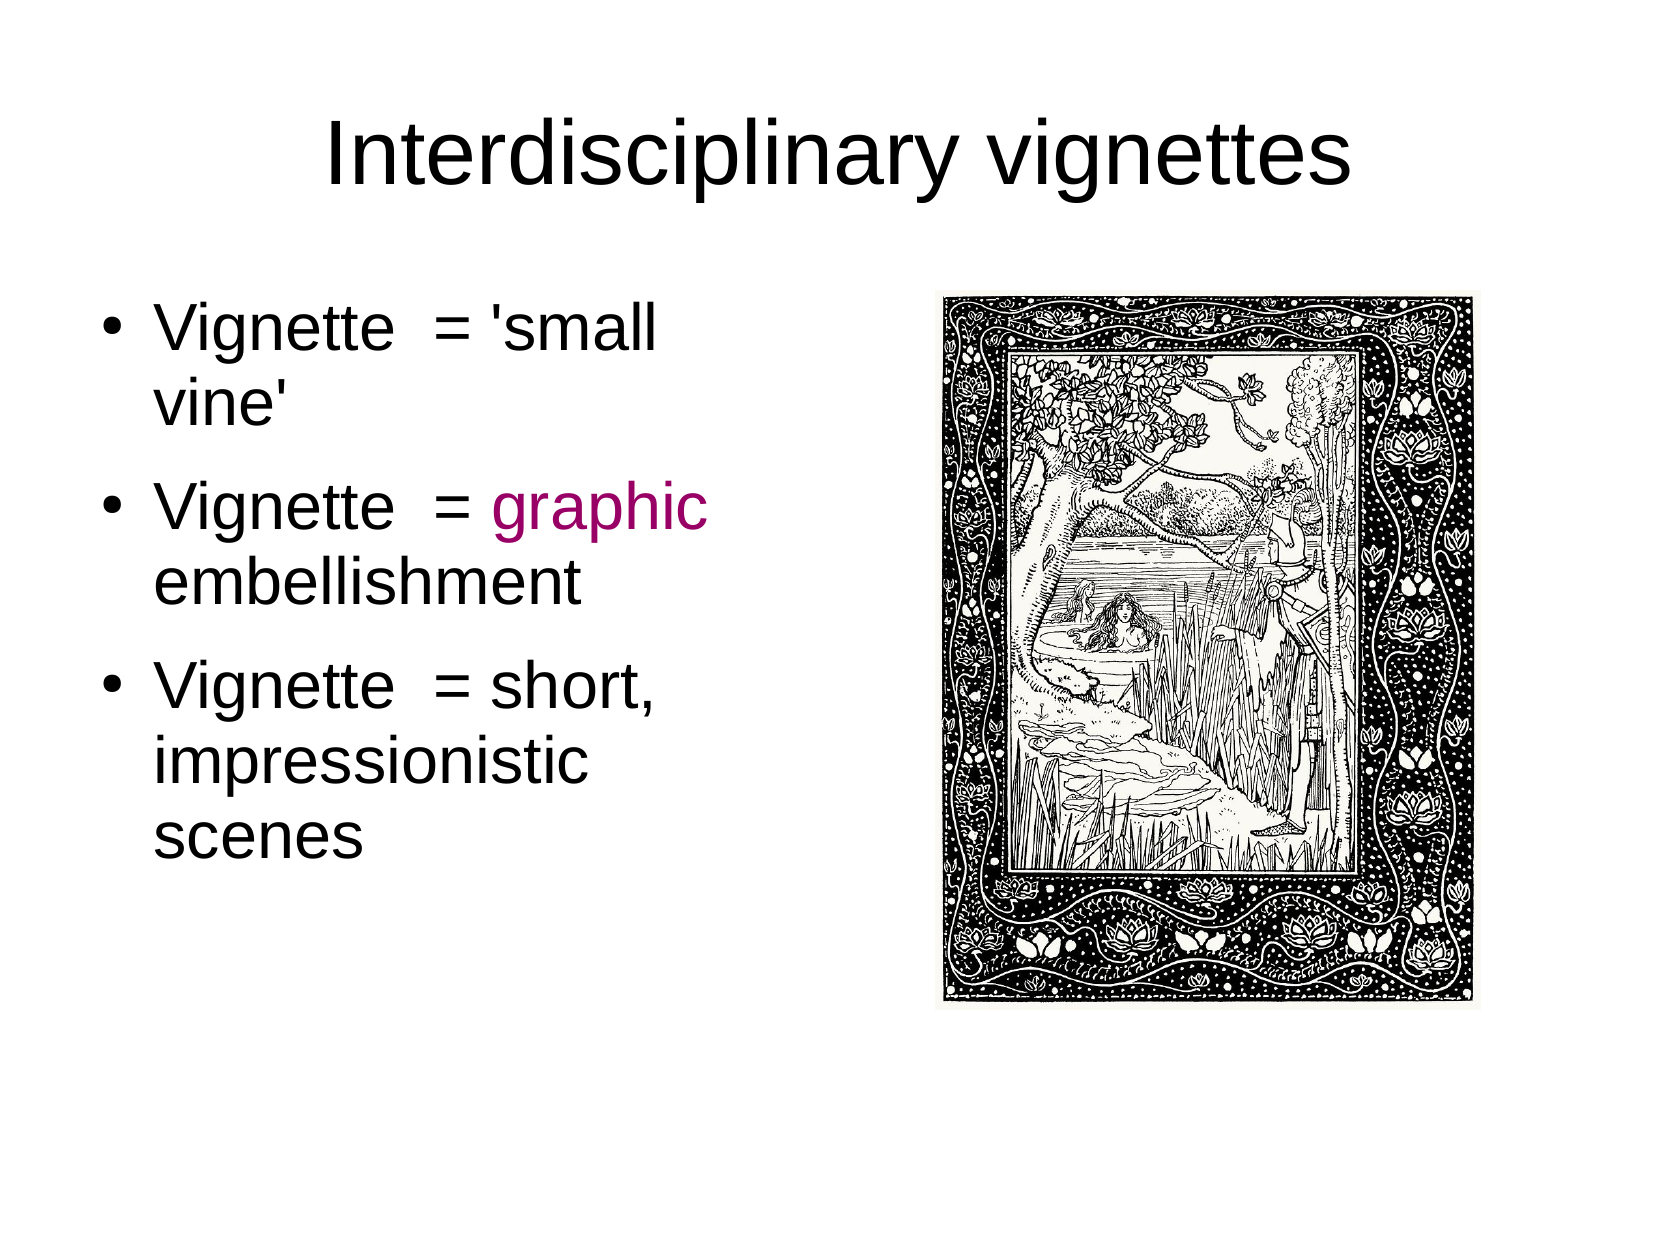

# Interdisciplinary vignettes
Vignette = 'small vine'
Vignette = graphic embellishment
Vignette = short, impressionistic scenes